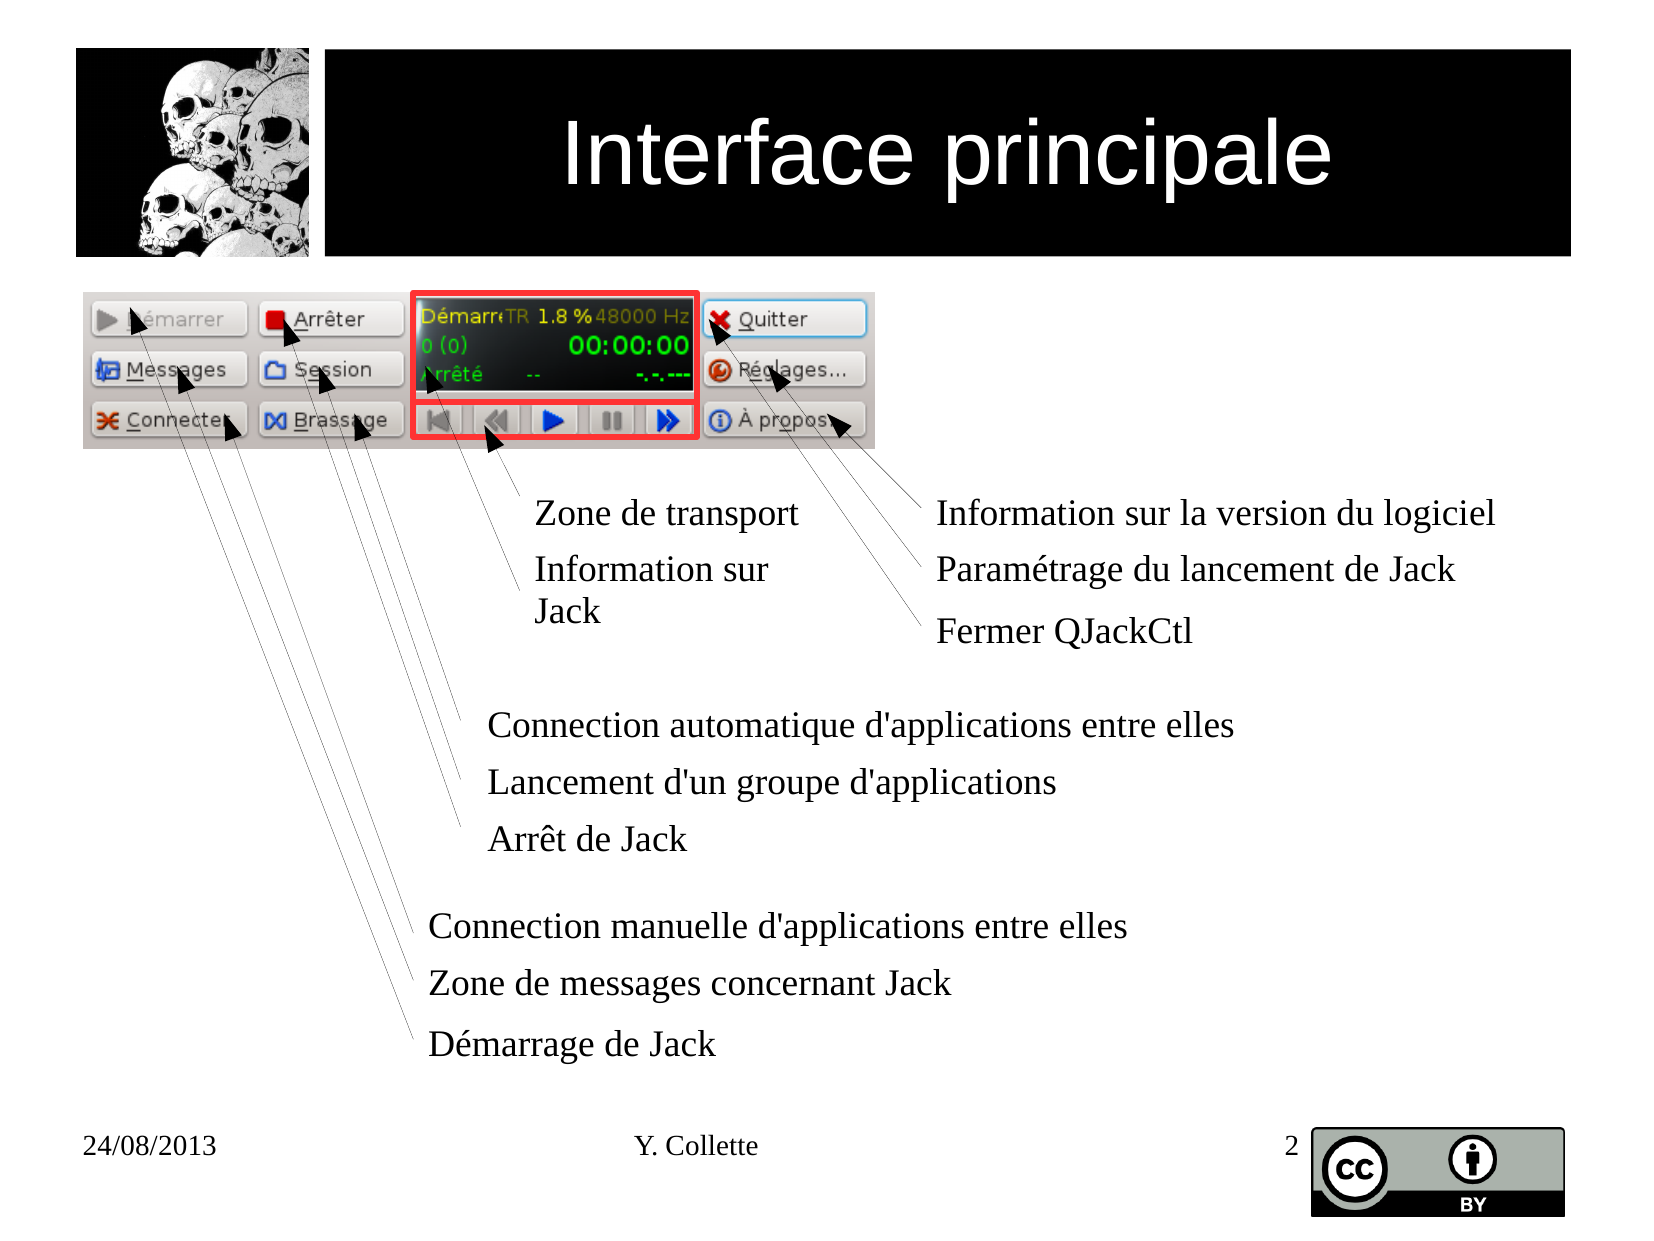

# Interface principale
Zone de transport
Information sur la version du logiciel
Information sur Jack
Paramétrage du lancement de Jack
Fermer QJackCtl
Connection automatique d'applications entre elles
Lancement d'un groupe d'applications
Arrêt de Jack
Connection manuelle d'applications entre elles
Zone de messages concernant Jack
Démarrage de Jack
Y. Collette
2